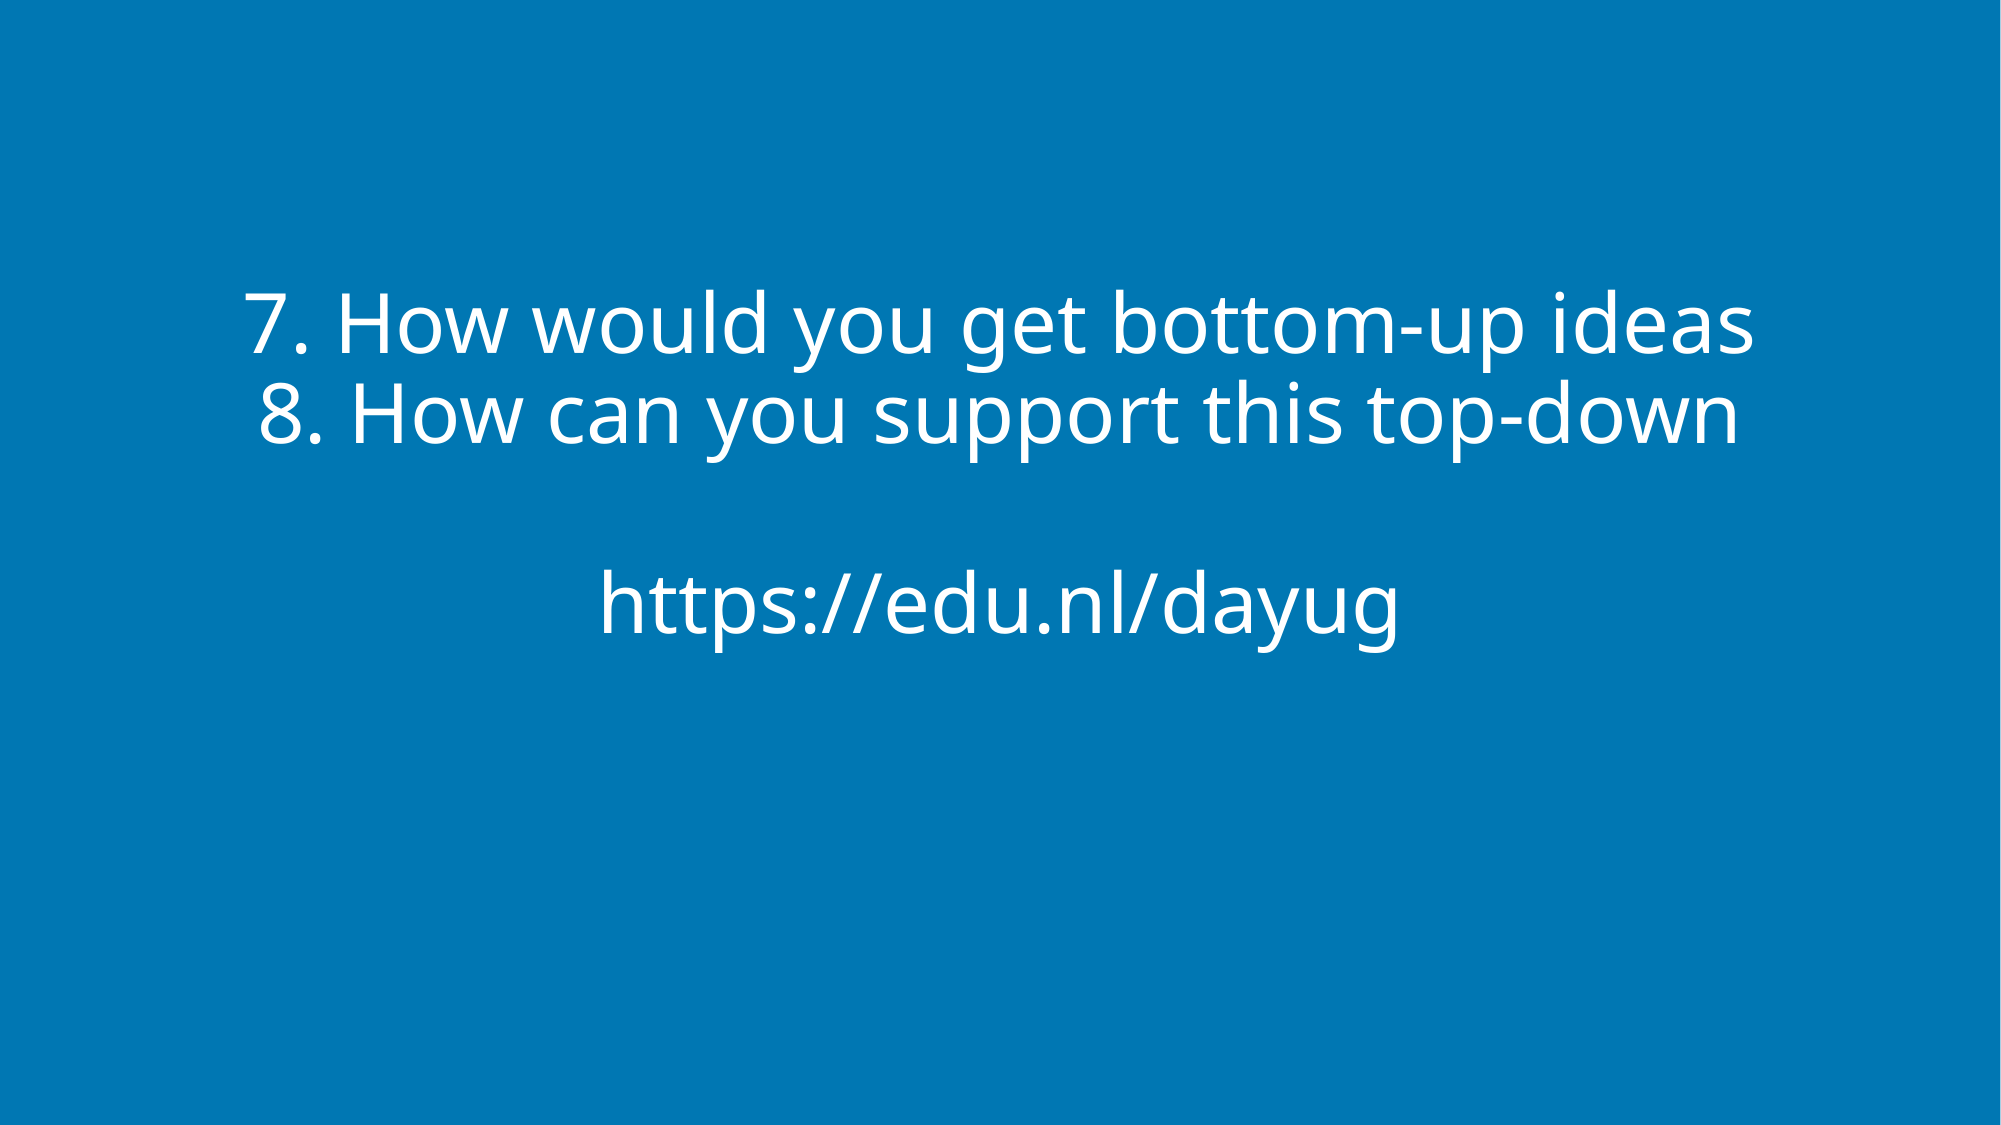

# 7. How would you get bottom-up ideas
8. How can you support this top-down
https://edu.nl/dayug